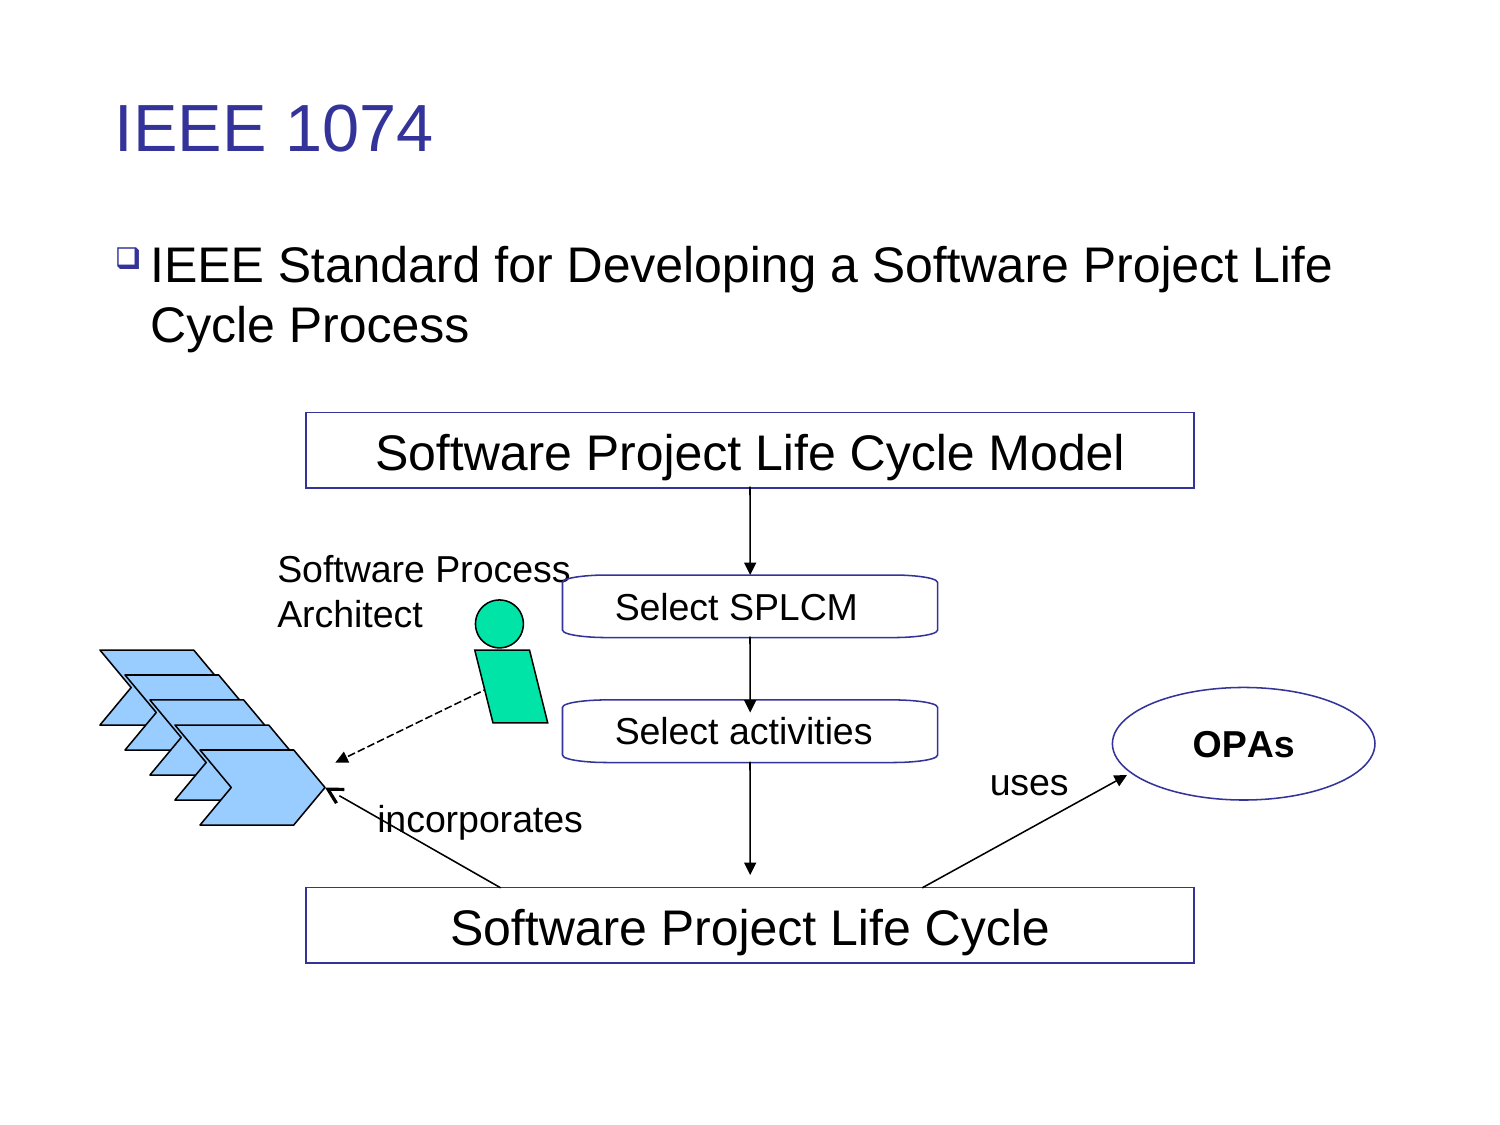

# IEEE 1074
IEEE Standard for Developing a Software Project Life Cycle Process
Software Project Life Cycle Model
Software Process Architect
Select SPLCM
Select activities
OPAs
uses
incorporates
Software Project Life Cycle